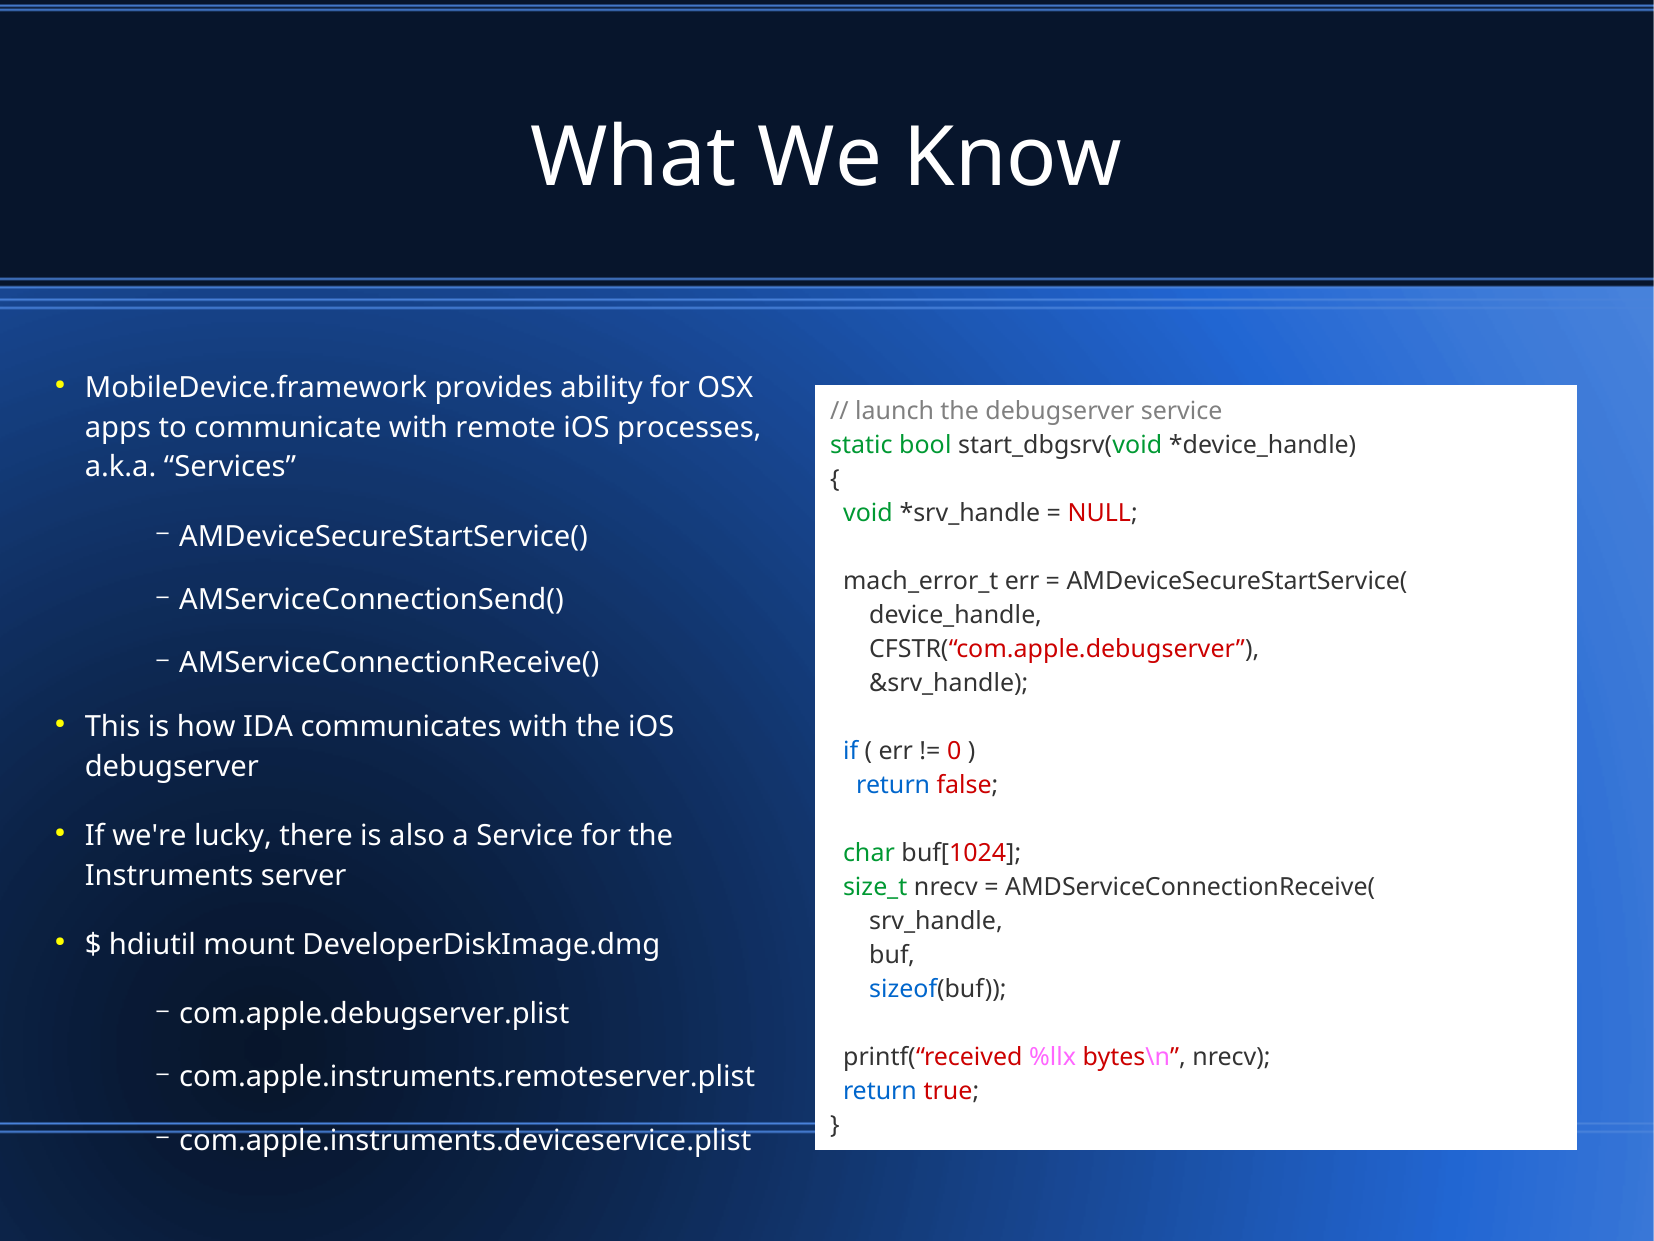

# What We Know
MobileDevice.framework provides ability for OSX apps to communicate with remote iOS processes, a.k.a. “Services”
AMDeviceSecureStartService()
AMServiceConnectionSend()
AMServiceConnectionReceive()
This is how IDA communicates with the iOS debugserver
If we're lucky, there is also a Service for the Instruments server
$ hdiutil mount DeveloperDiskImage.dmg
com.apple.debugserver.plist
com.apple.instruments.remoteserver.plist
com.apple.instruments.deviceservice.plist
| // launch the debugserver service static bool start\_dbgsrv(void \*device\_handle) { void \*srv\_handle = NULL; mach\_error\_t err = AMDeviceSecureStartService( device\_handle, CFSTR(“com.apple.debugserver”), &srv\_handle); if ( err != 0 ) return false; char buf[1024]; size\_t nrecv = AMDServiceConnectionReceive( srv\_handle, buf, sizeof(buf)); printf(“received %llx bytes\n”, nrecv); return true; } |
| --- |